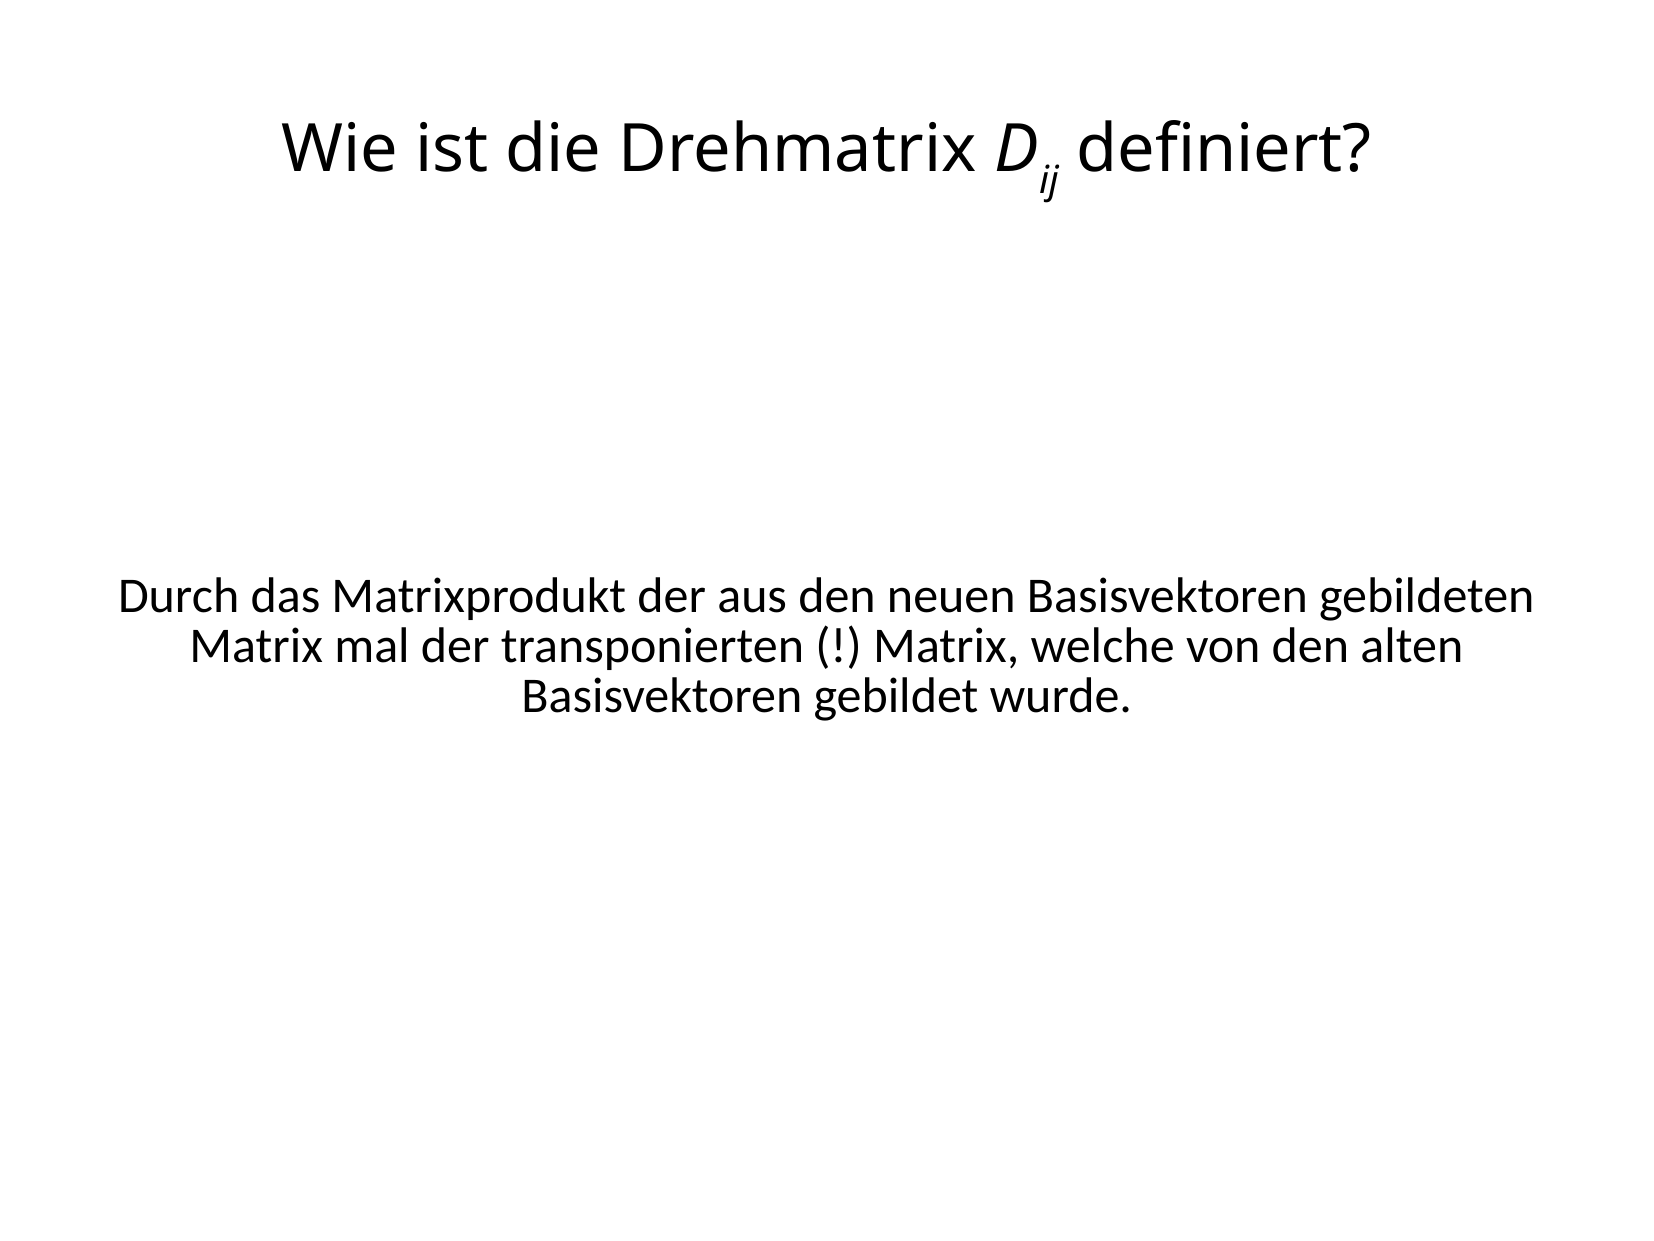

# Wie ist die Drehmatrix Dij definiert?
Durch das Matrixprodukt der aus den neuen Basisvektoren gebildeten Matrix mal der transponierten (!) Matrix, welche von den alten Basisvektoren gebildet wurde.